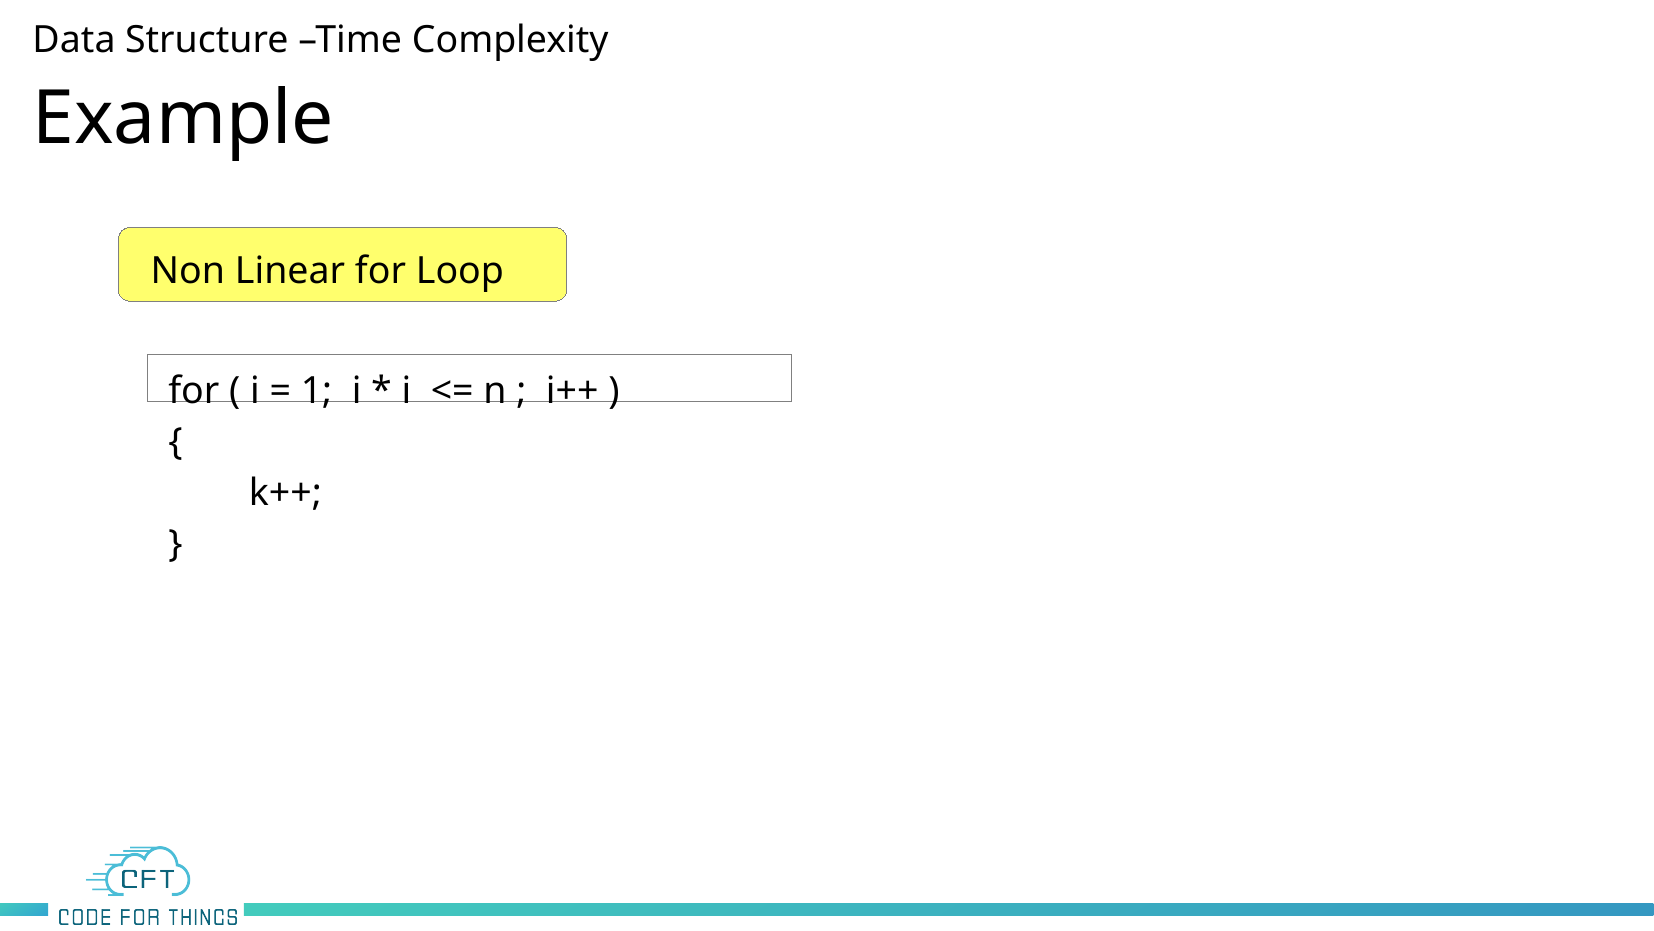

# Data Structure –Time Complexity Example
Non Linear for Loop
for ( i = 1; i * i <= n ; i++ )
{
 k++;
}